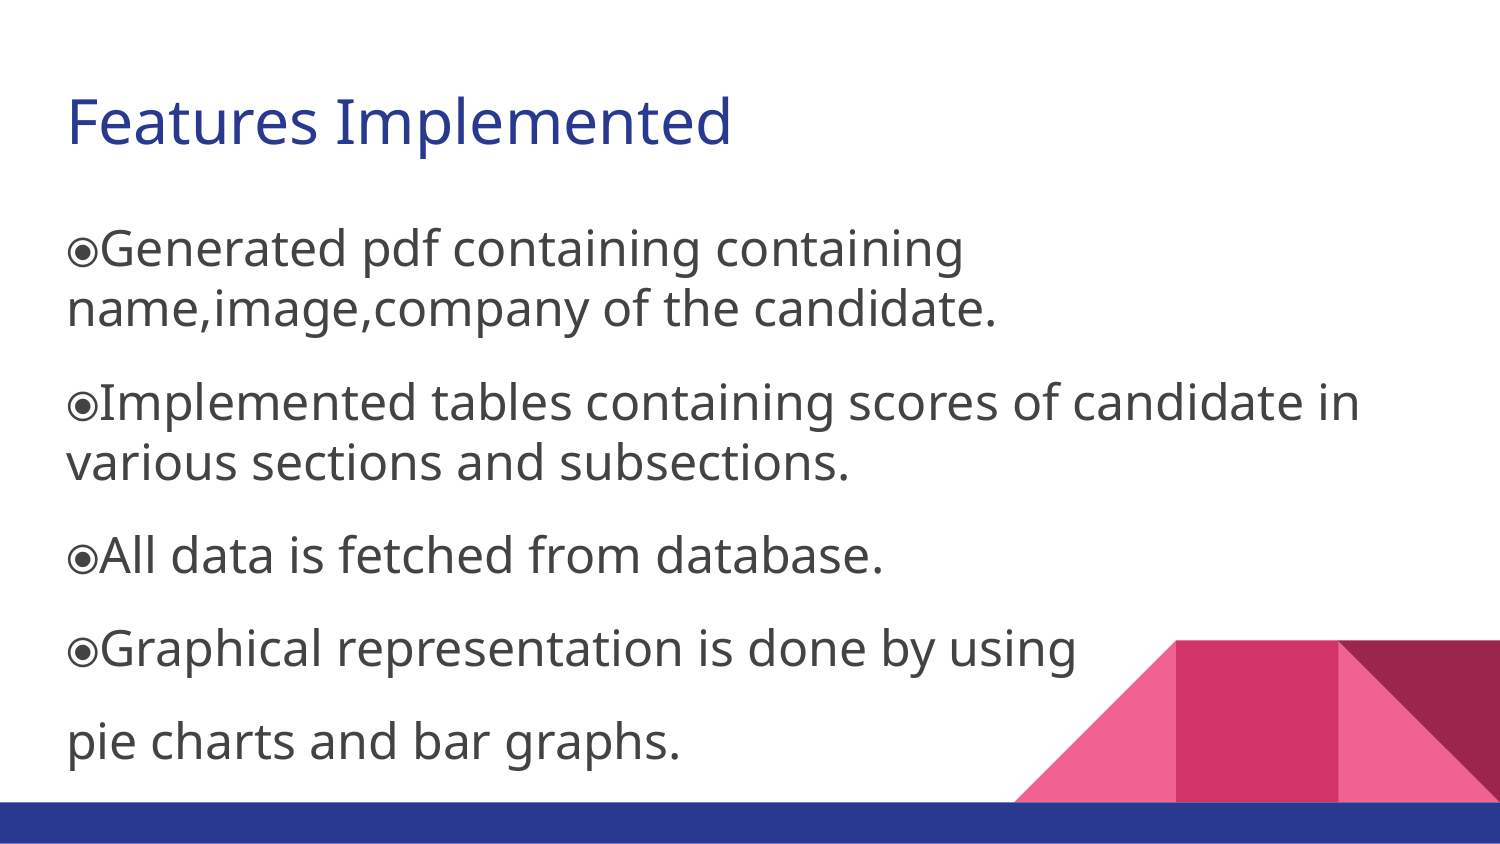

# Features Implemented
⦿Generated pdf containing containing name,image,company of the candidate.
⦿Implemented tables containing scores of candidate in various sections and subsections.
⦿All data is fetched from database.
⦿Graphical representation is done by using
pie charts and bar graphs.